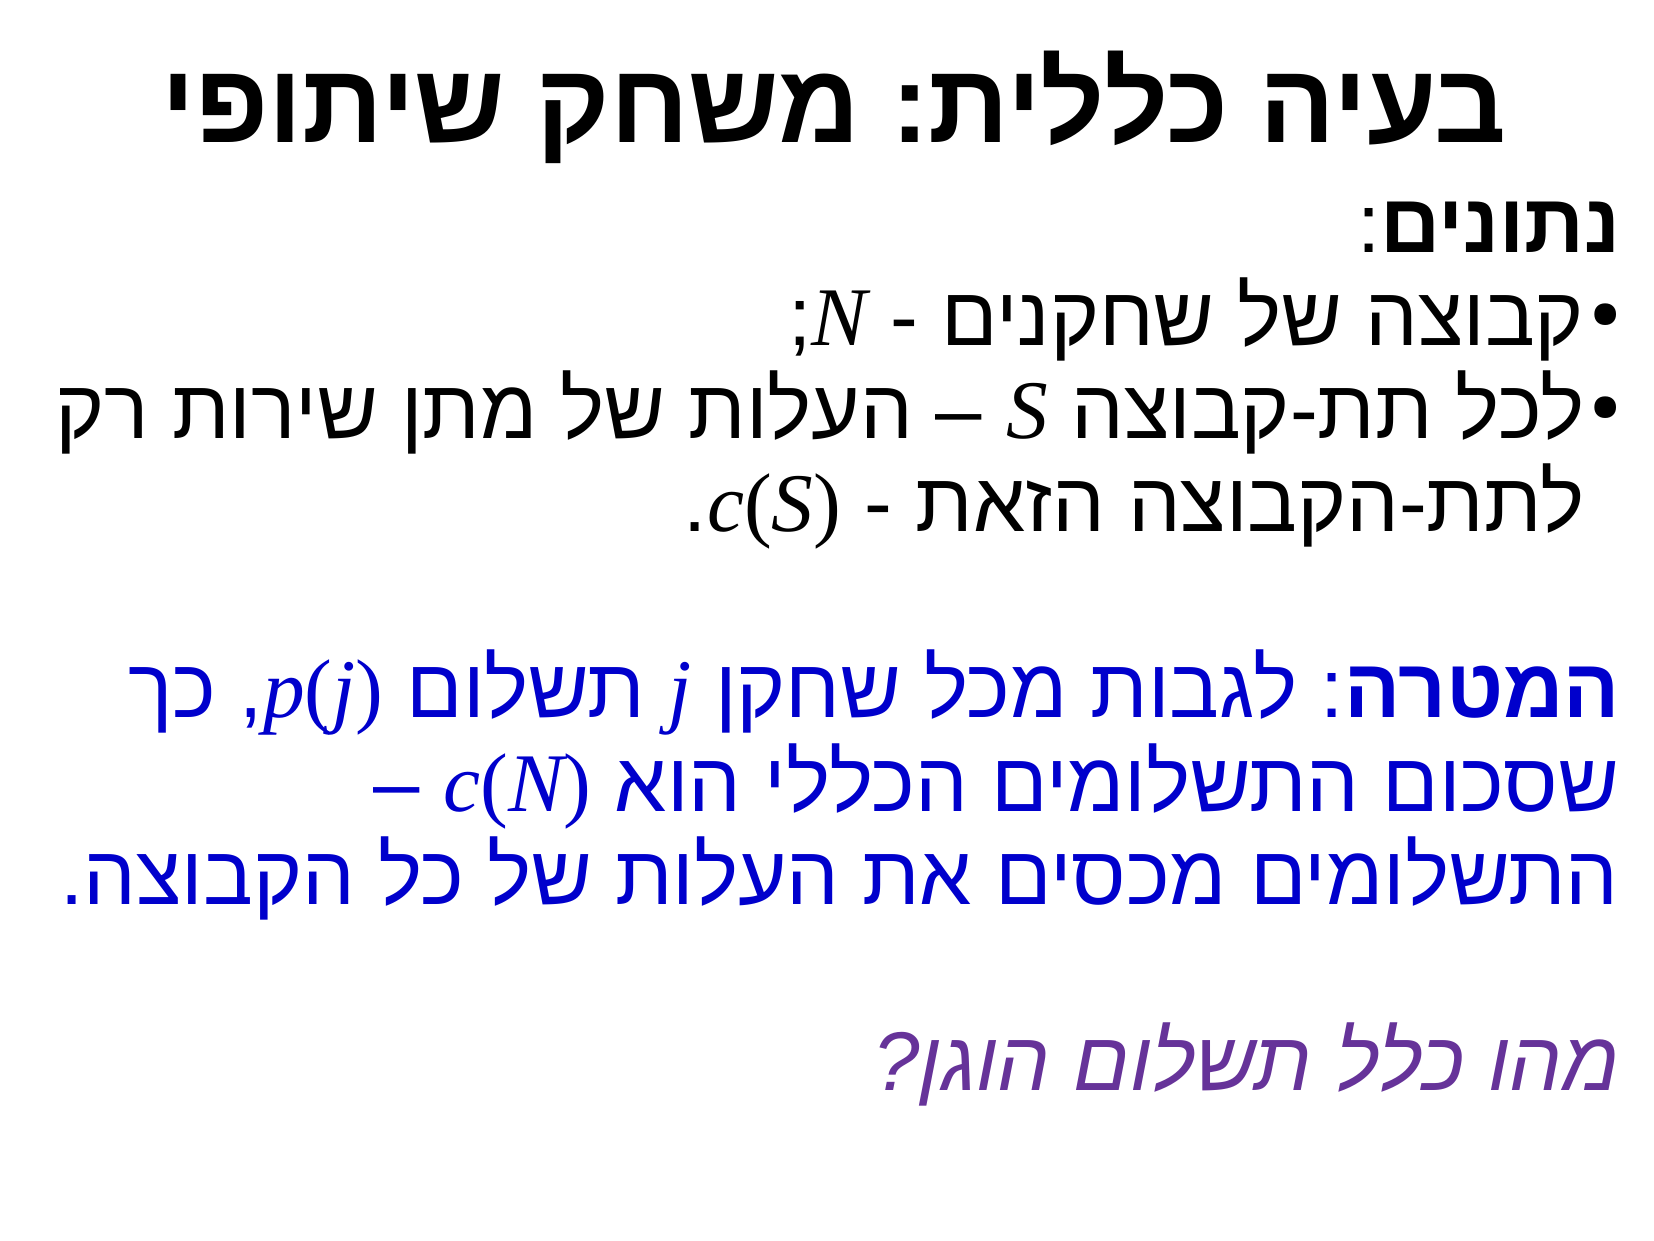

# בעיה כללית: משחק שיתופי
נתונים:
קבוצה של שחקנים - N;
לכל תת-קבוצה S – העלות של מתן שירות רק לתת-הקבוצה הזאת - c(S).
המטרה: לגבות מכל שחקן j תשלום p(j), כך שסכום התשלומים הכללי הוא c(N) – התשלומים מכסים את העלות של כל הקבוצה.
מהו כלל תשלום הוגן?